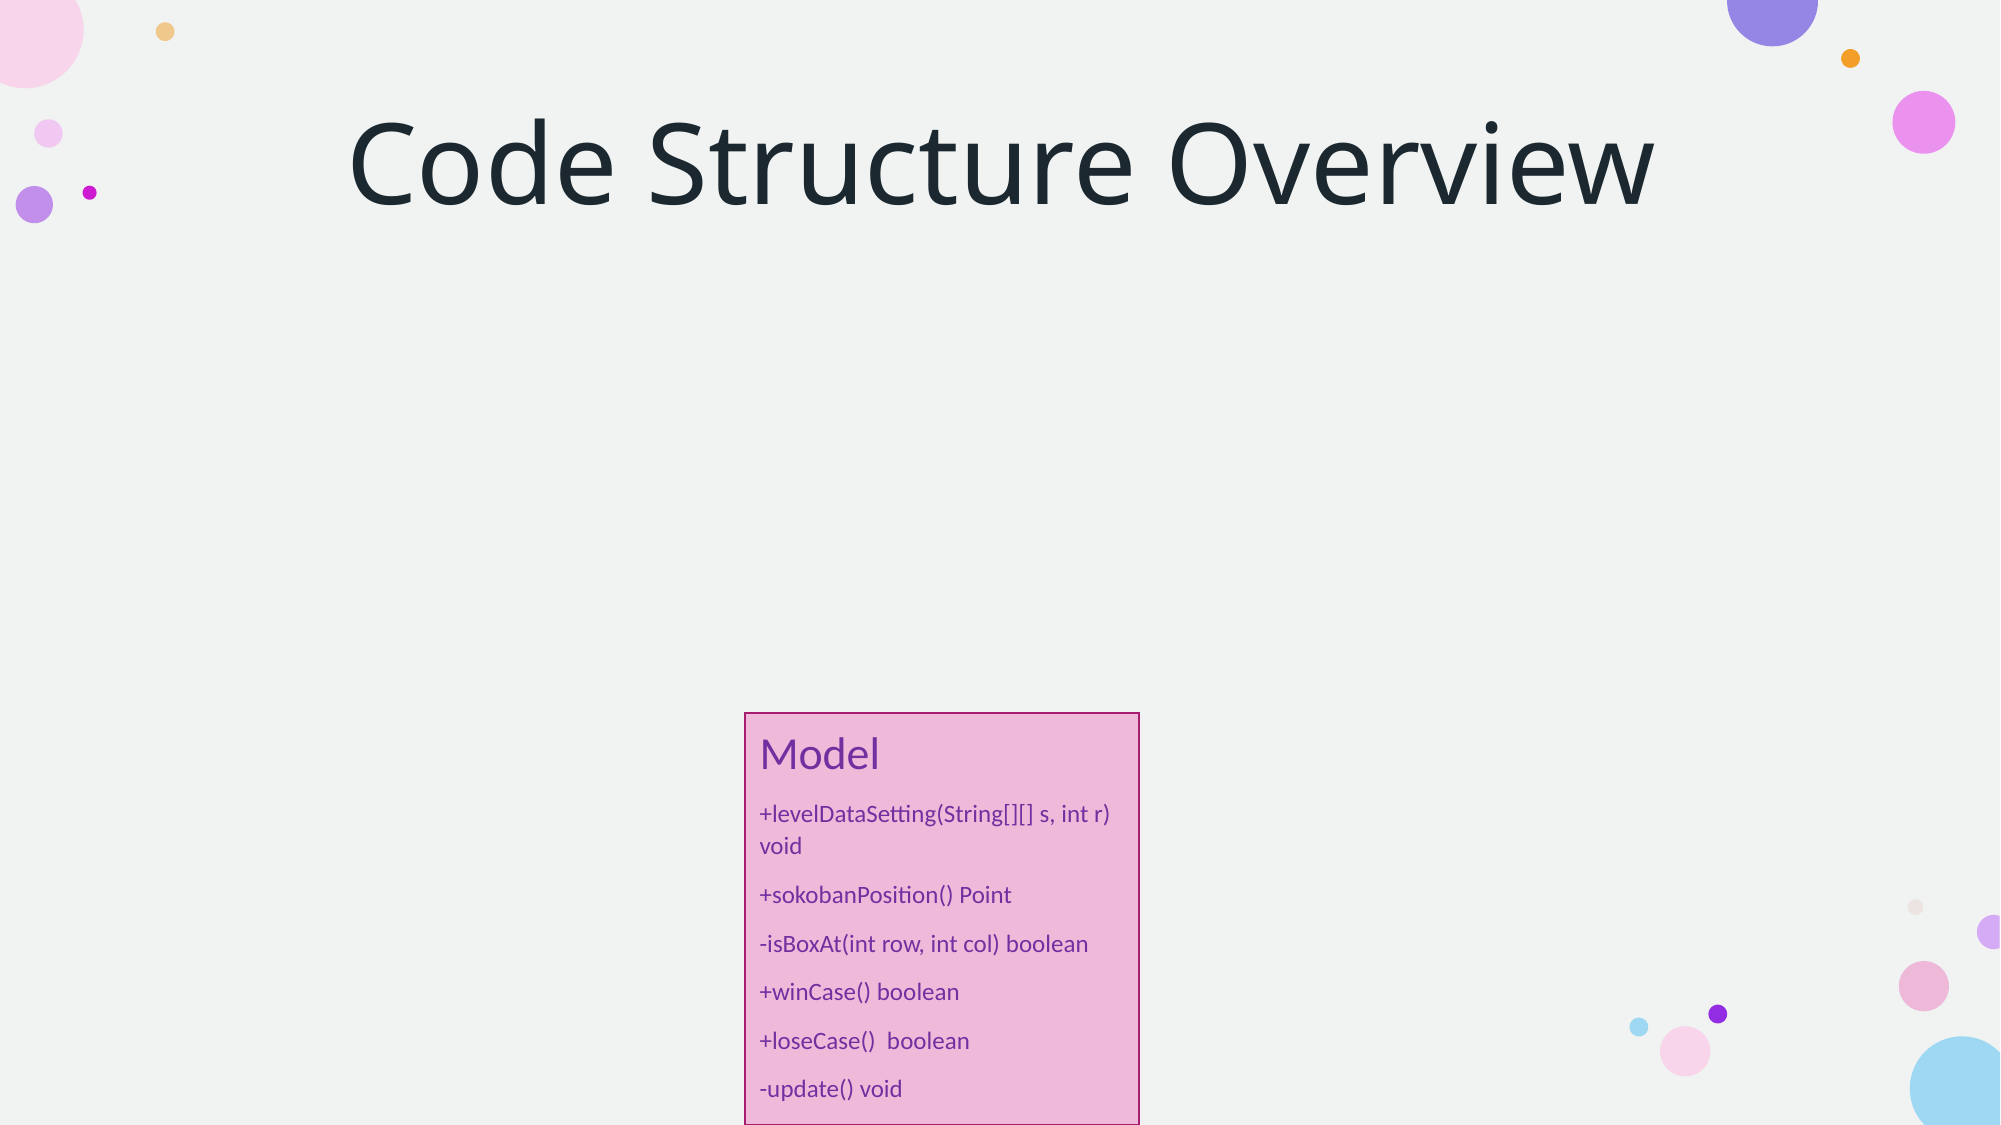

# Code Structure Overview
Model
+levelDataSetting(String[][] s, int r) void
+sokobanPosition() Point
-isBoxAt(int row, int col) boolean
+winCase() boolean
+loseCase() boolean
-update() void